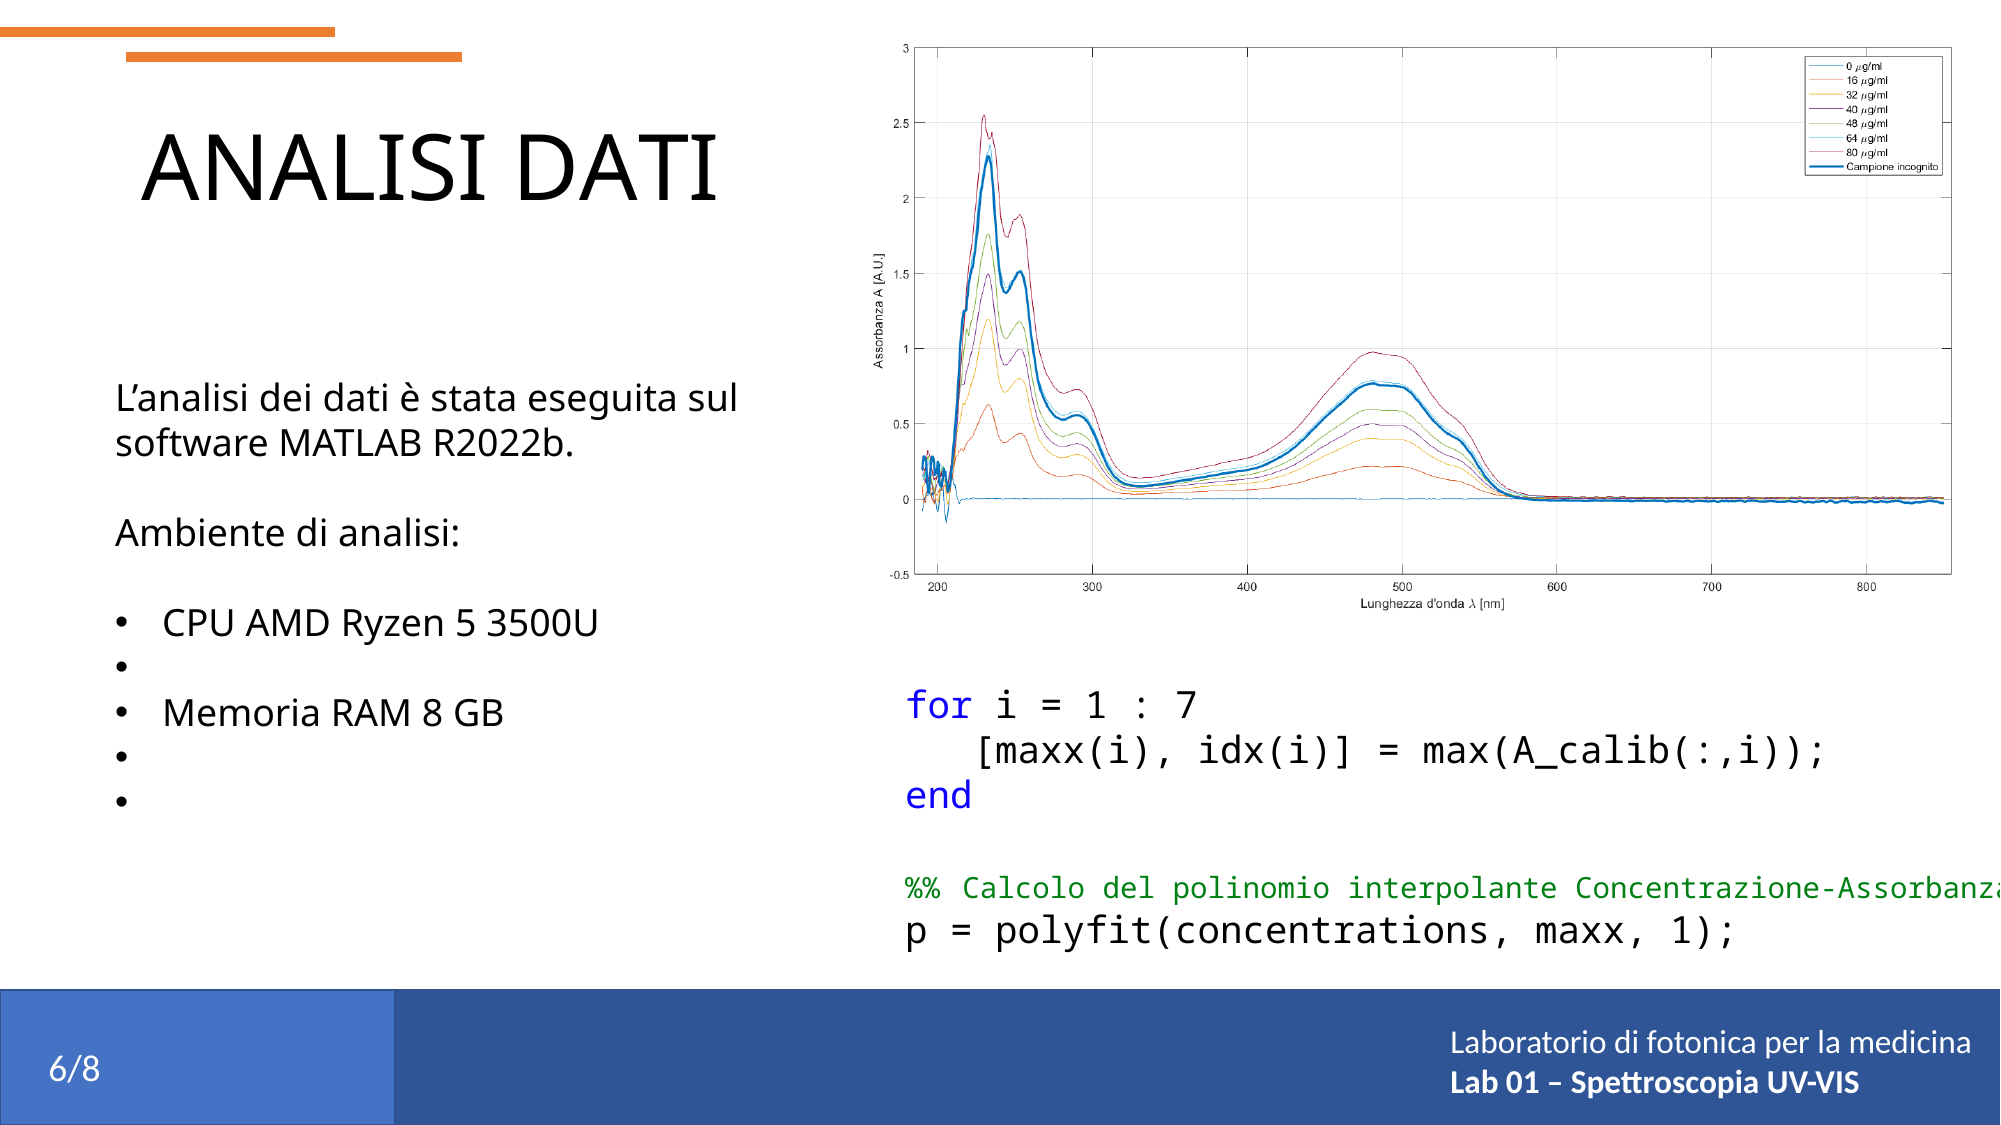

ANALISI DATI
L’analisi dei dati è stata eseguita sul software MATLAB R2022b.
Ambiente di analisi:
CPU AMD Ryzen 5 3500U
Memoria RAM 8 GB
for i = 1 : 7
 [maxx(i), idx(i)] = max(A_calib(:,i));
end
%% Calcolo del polinomio interpolante Concentrazione-Assorbanza
p = polyfit(concentrations, maxx, 1);
Laboratorio di fotonica per la medicina
Lab 01 – Spettroscopia UV-VIS
6/8